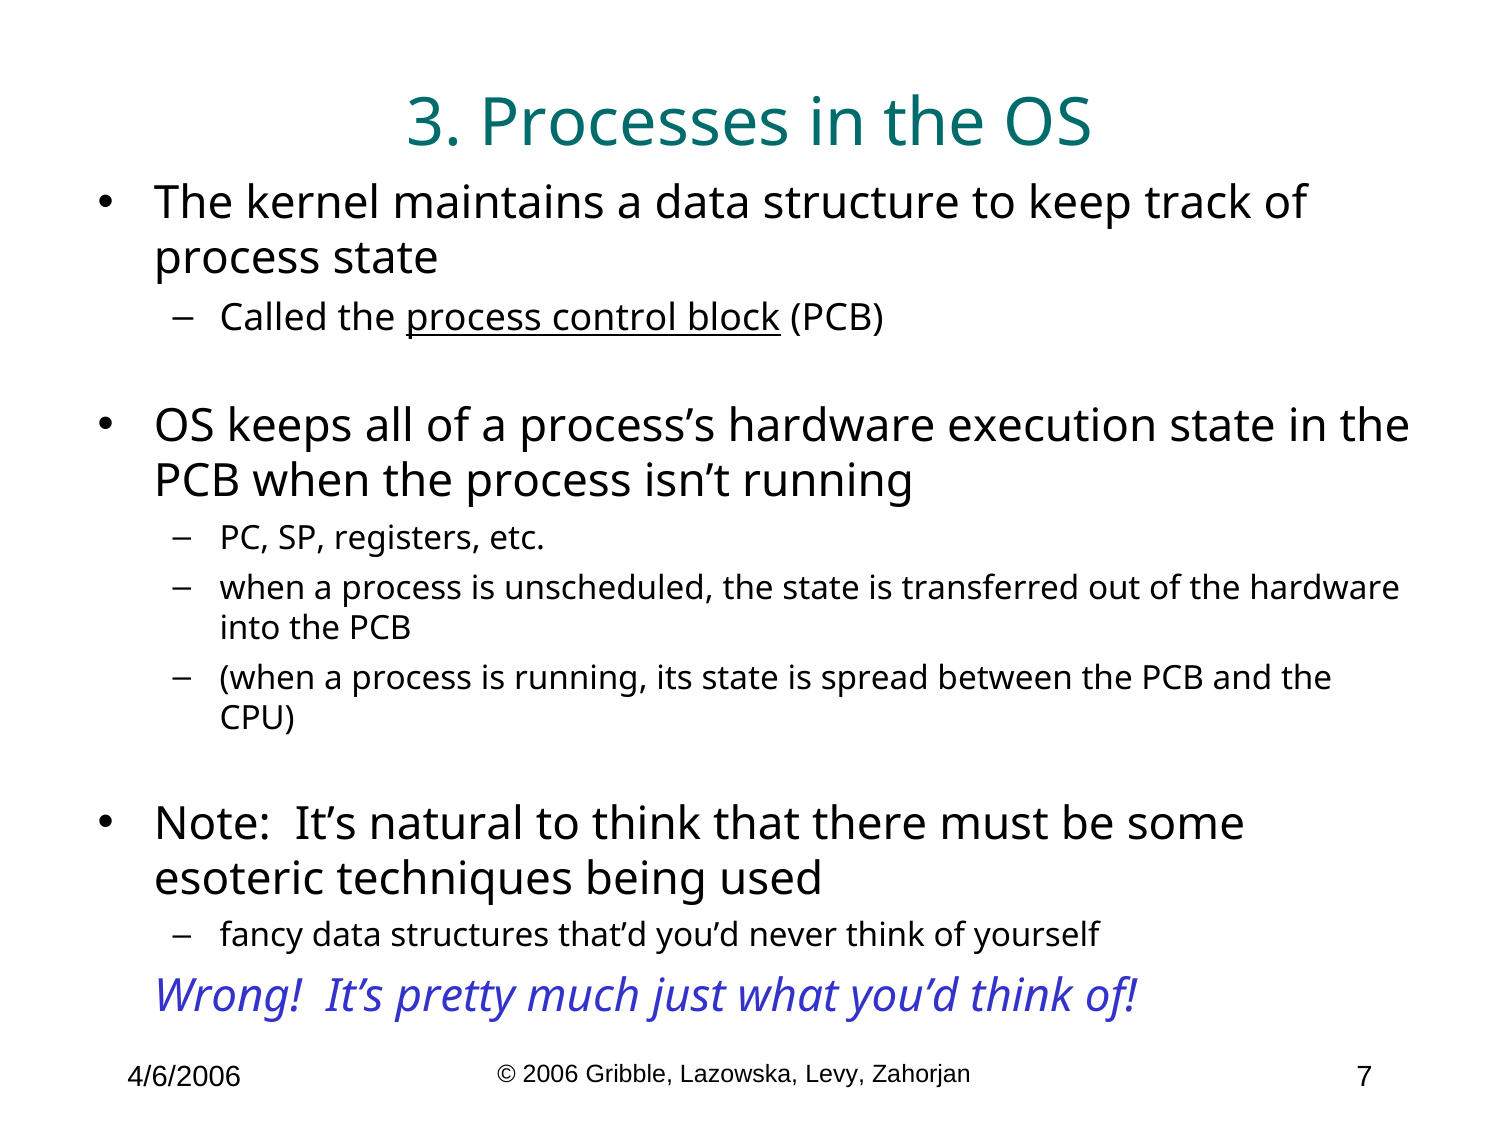

3. Processes in the OS
# The kernel maintains a data structure to keep track of process state
Called the process control block (PCB)
OS keeps all of a process’s hardware execution state in the PCB when the process isn’t running
PC, SP, registers, etc.
when a process is unscheduled, the state is transferred out of the hardware into the PCB
(when a process is running, its state is spread between the PCB and the CPU)
Note: It’s natural to think that there must be some esoteric techniques being used
fancy data structures that’d you’d never think of yourself
	Wrong! It’s pretty much just what you’d think of!
7